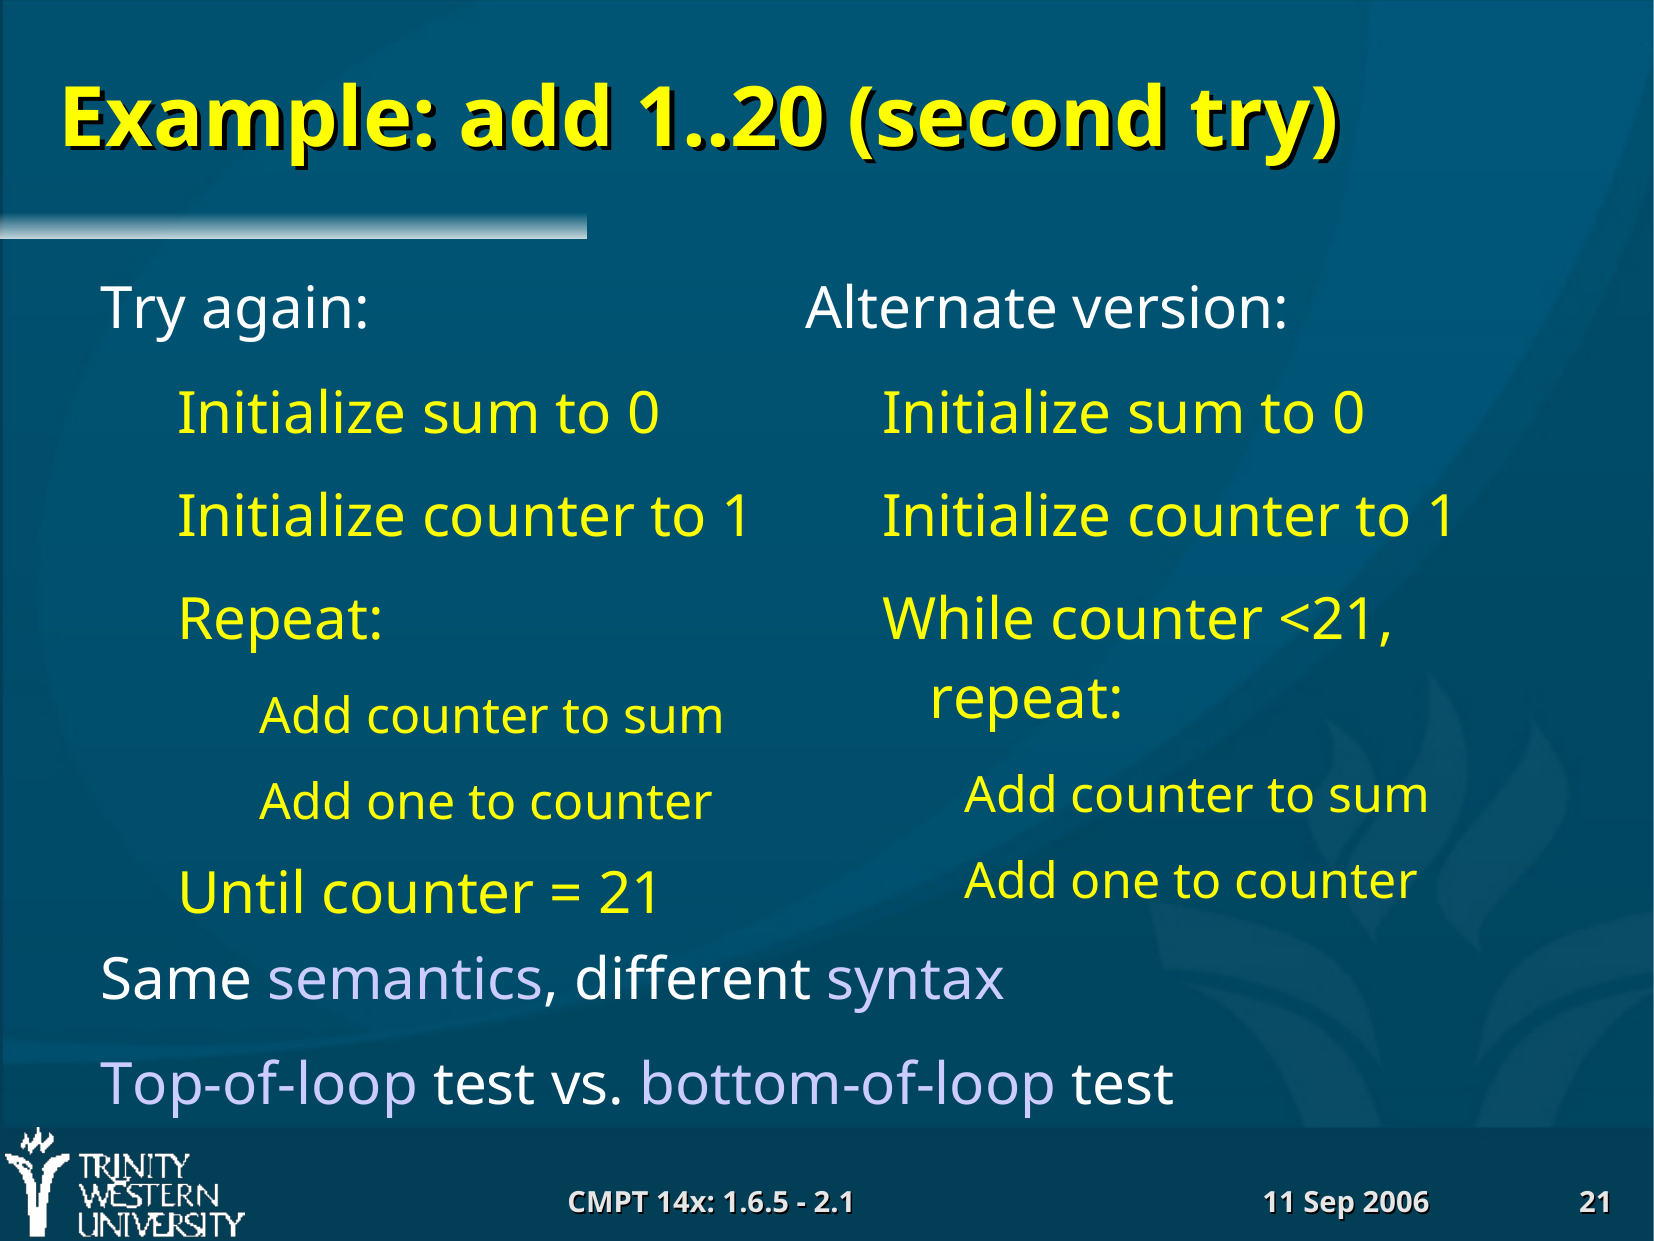

# Example: add 1..20 (second try)
Try again:
Initialize sum to 0
Initialize counter to 1
Repeat:
Add counter to sum
Add one to counter
Until counter = 21
Alternate version:
Initialize sum to 0
Initialize counter to 1
While counter <21,
repeat:
Add counter to sum
Add one to counter
Same semantics, different syntax
Top-of-loop test vs. bottom-of-loop test
CMPT 14x: 1.6.5 - 2.1
11 Sep 2006
21